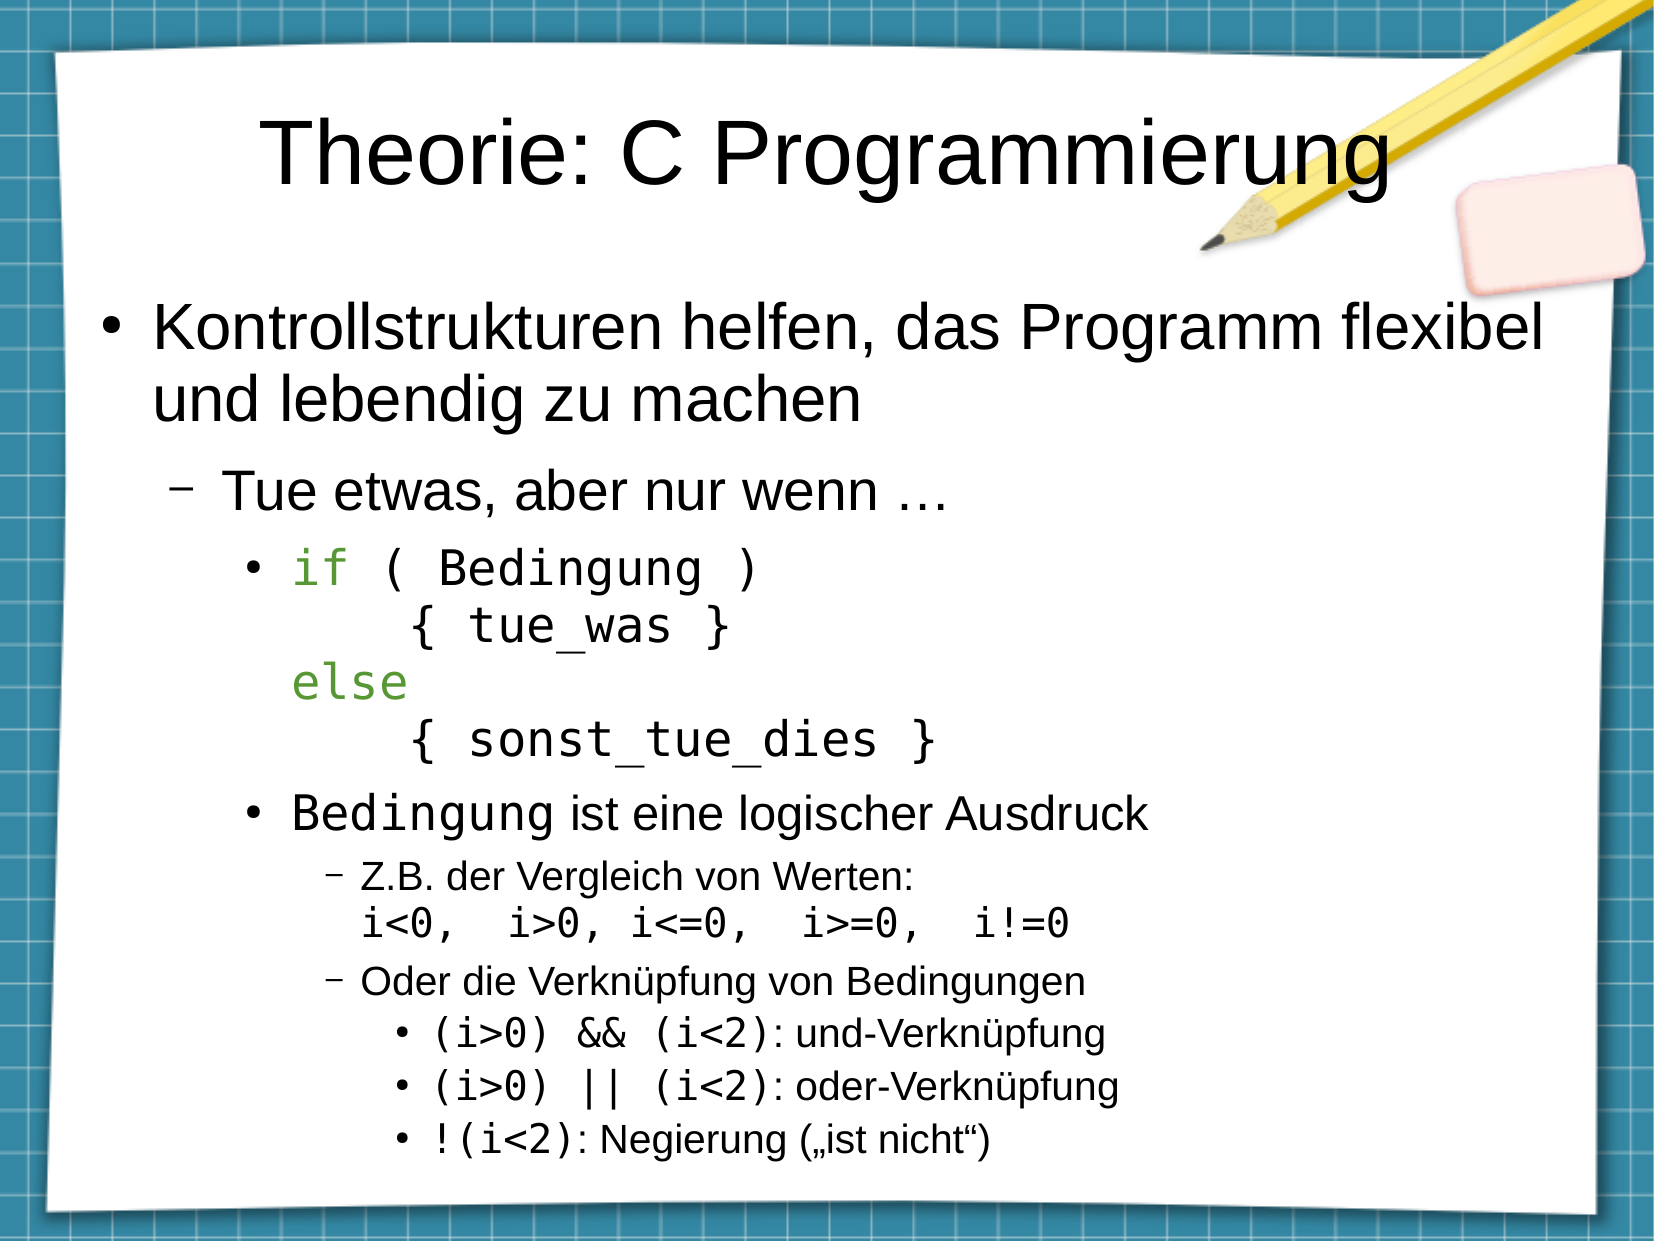

# Theorie: C Programmierung
Kontrollstrukturen helfen, das Programm flexibel und lebendig zu machen
Tue etwas, aber nur wenn …
if ( Bedingung )
 { tue_was }
else
 { sonst_tue_dies }
Bedingung ist eine logischer Ausdruck
Z.B. der Vergleich von Werten:
i<0, i>0, i<=0, i>=0, i!=0
Oder die Verknüpfung von Bedingungen
(i>0) && (i<2): und-Verknüpfung
(i>0) || (i<2): oder-Verknüpfung
!(i<2): Negierung („ist nicht“)